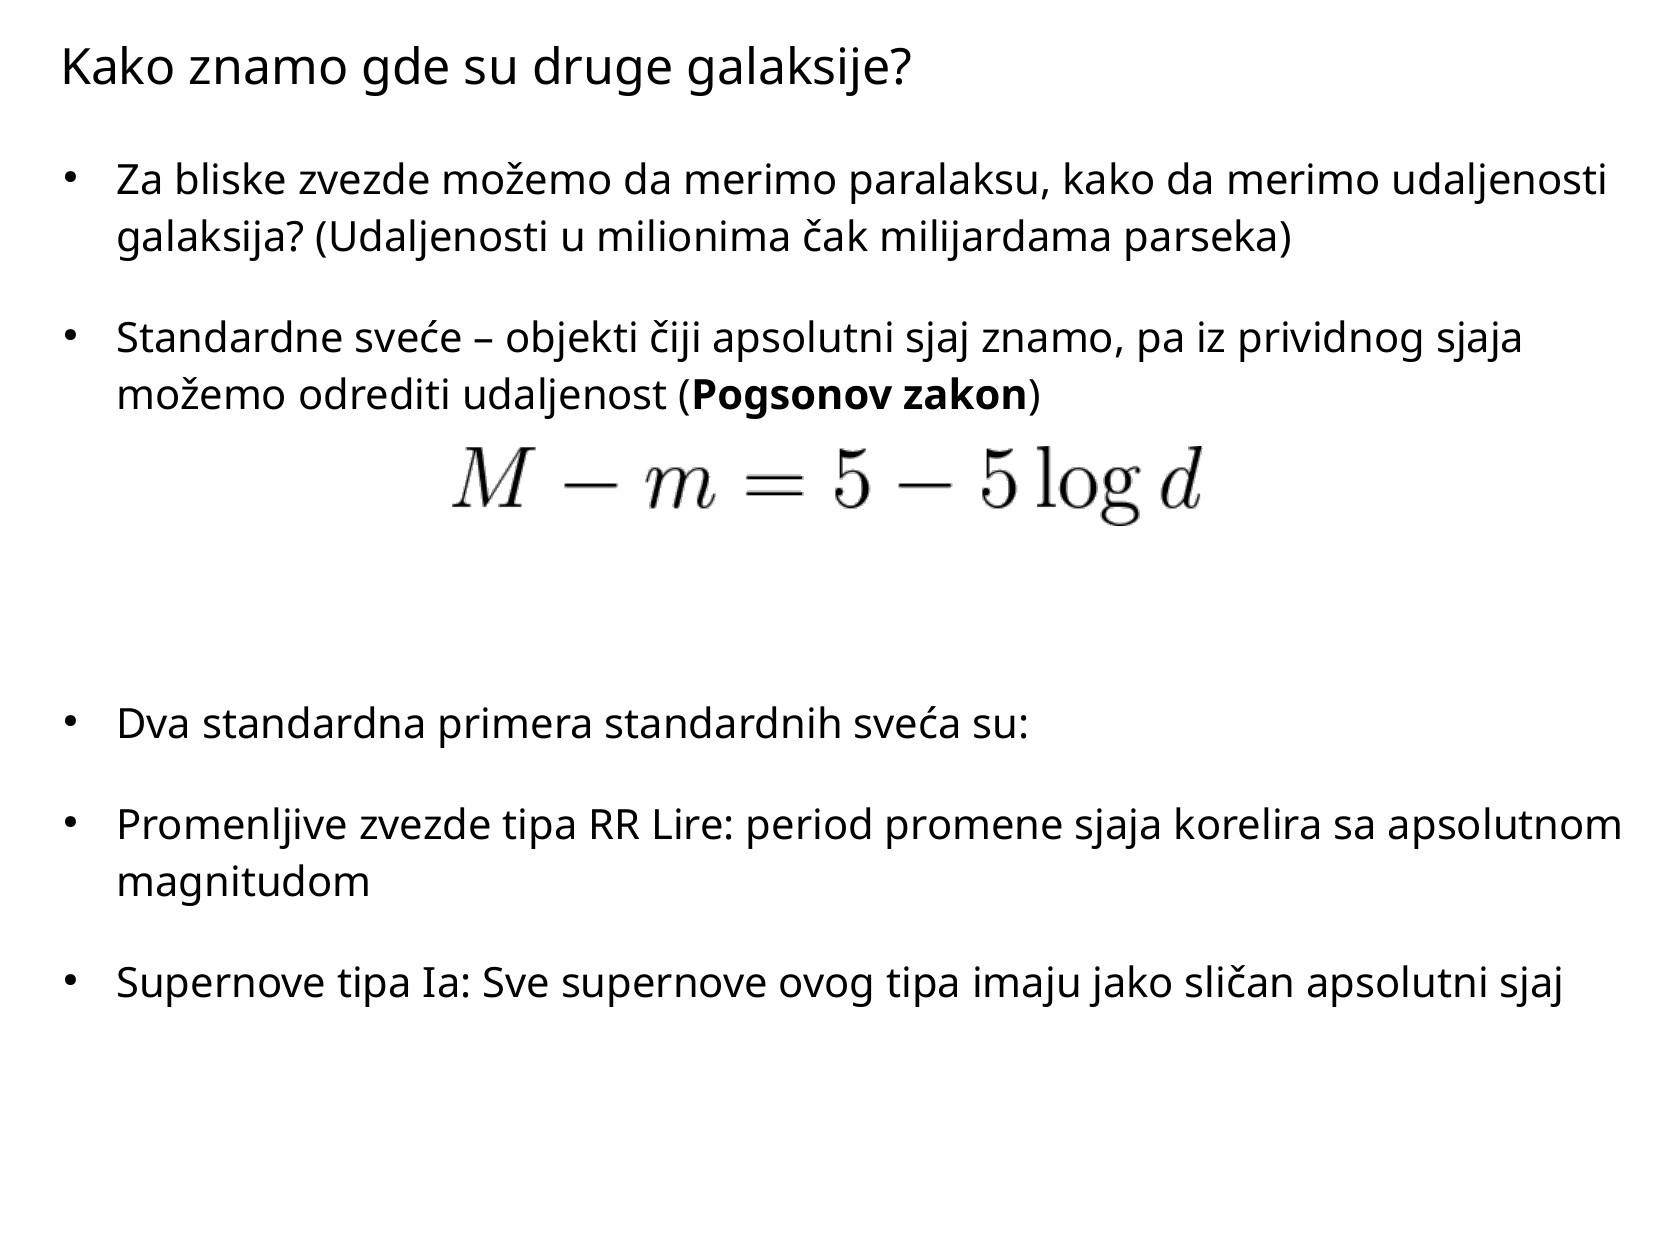

# Kako znamo gde su druge galaksije?
Za bliske zvezde možemo da merimo paralaksu, kako da merimo udaljenosti galaksija? (Udaljenosti u milionima čak milijardama parseka)
Standardne sveće – objekti čiji apsolutni sjaj znamo, pa iz prividnog sjaja možemo odrediti udaljenost (Pogsonov zakon)
Dva standardna primera standardnih sveća su:
Promenljive zvezde tipa RR Lire: period promene sjaja korelira sa apsolutnom magnitudom
Supernove tipa Ia: Sve supernove ovog tipa imaju jako sličan apsolutni sjaj